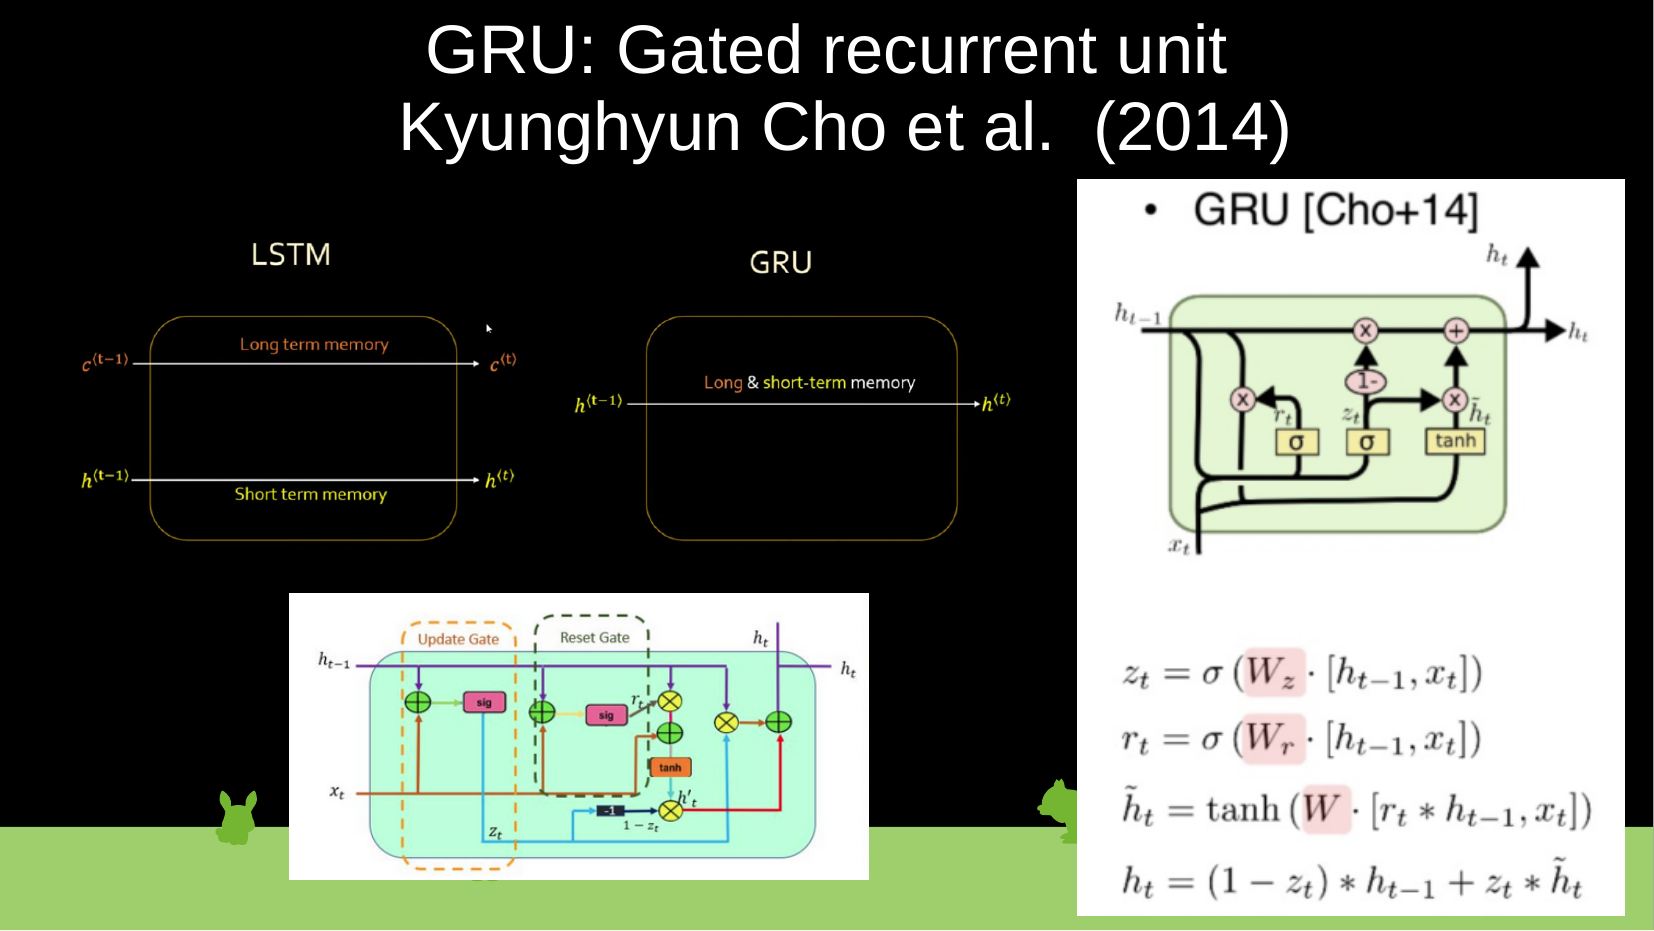

# GRU: Gated recurrent unit Kyunghyun Cho et al. (2014)